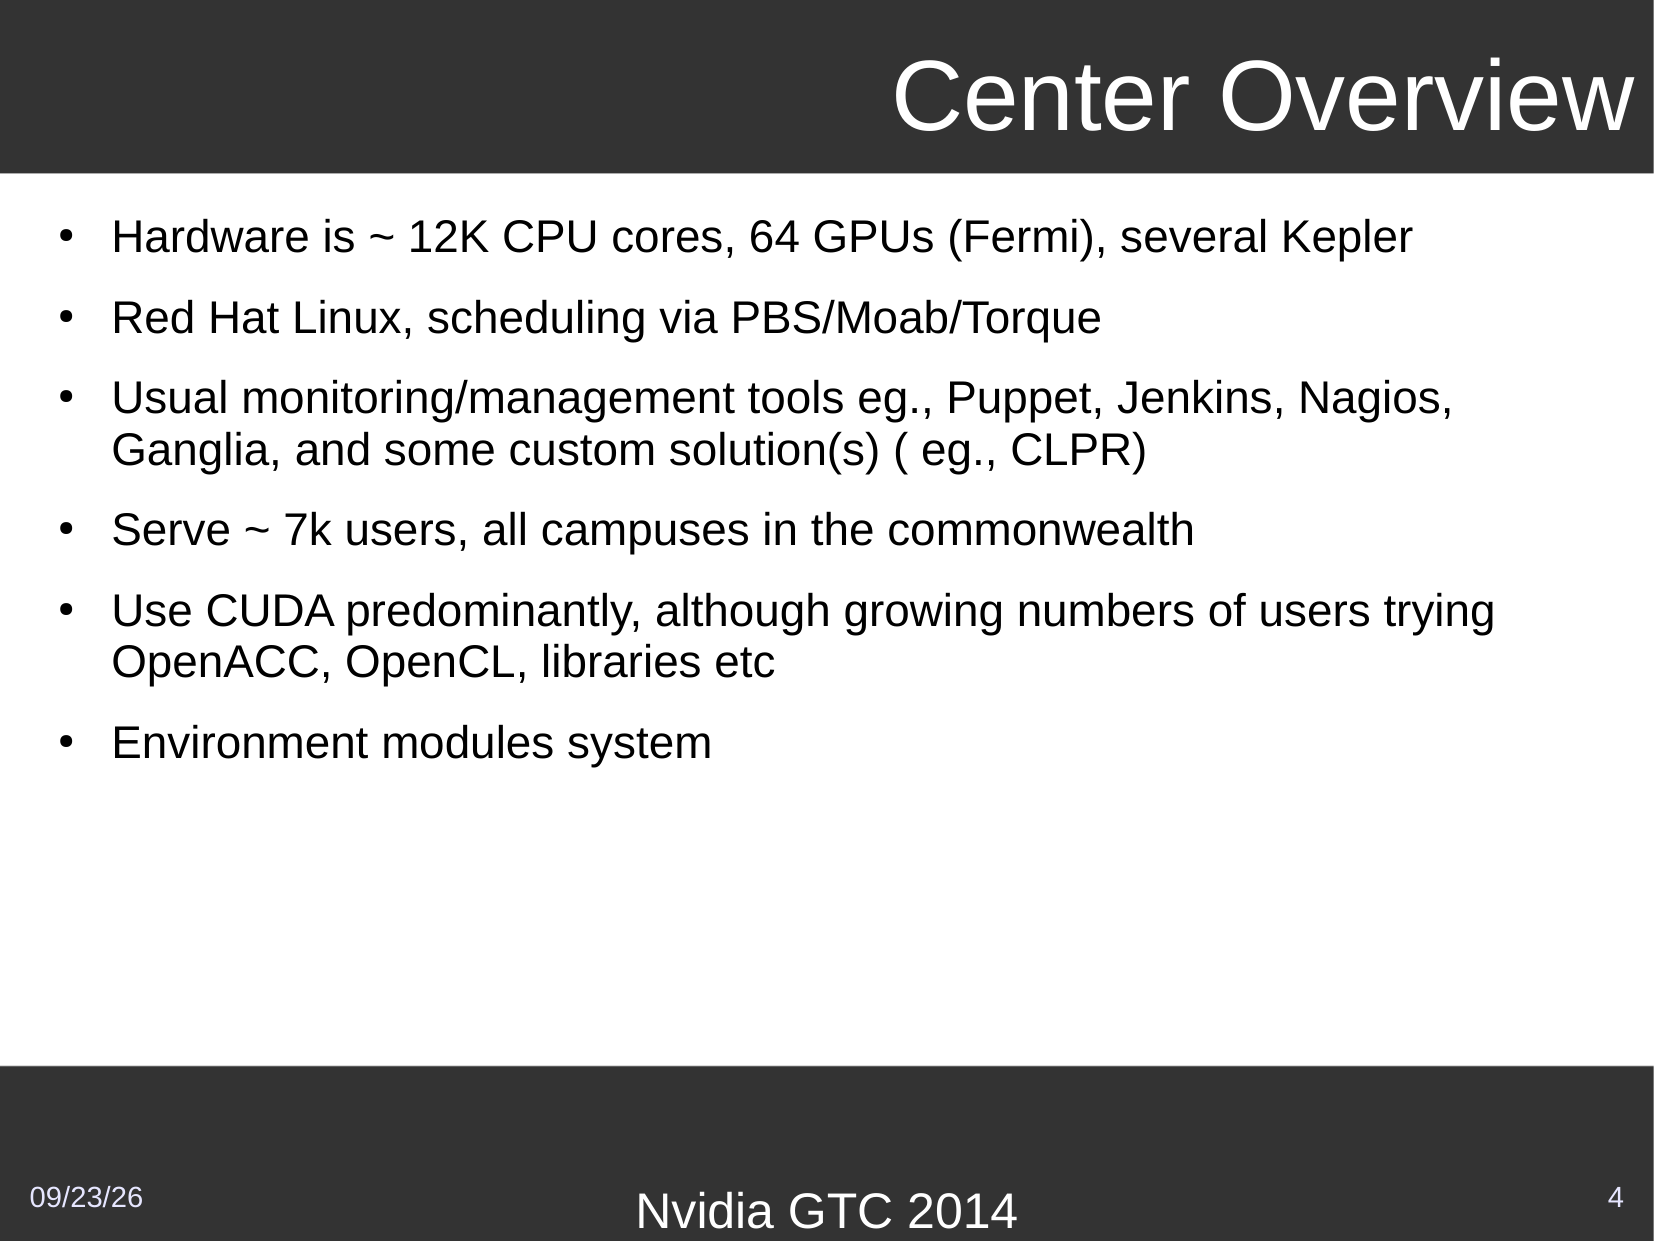

# Center Overview
Hardware is ~ 12K CPU cores, 64 GPUs (Fermi), several Kepler
Red Hat Linux, scheduling via PBS/Moab/Torque
Usual monitoring/management tools eg., Puppet, Jenkins, Nagios, Ganglia, and some custom solution(s) ( eg., CLPR)
Serve ~ 7k users, all campuses in the commonwealth
Use CUDA predominantly, although growing numbers of users trying OpenACC, OpenCL, libraries etc
Environment modules system
4
Nvidia GTC 2014